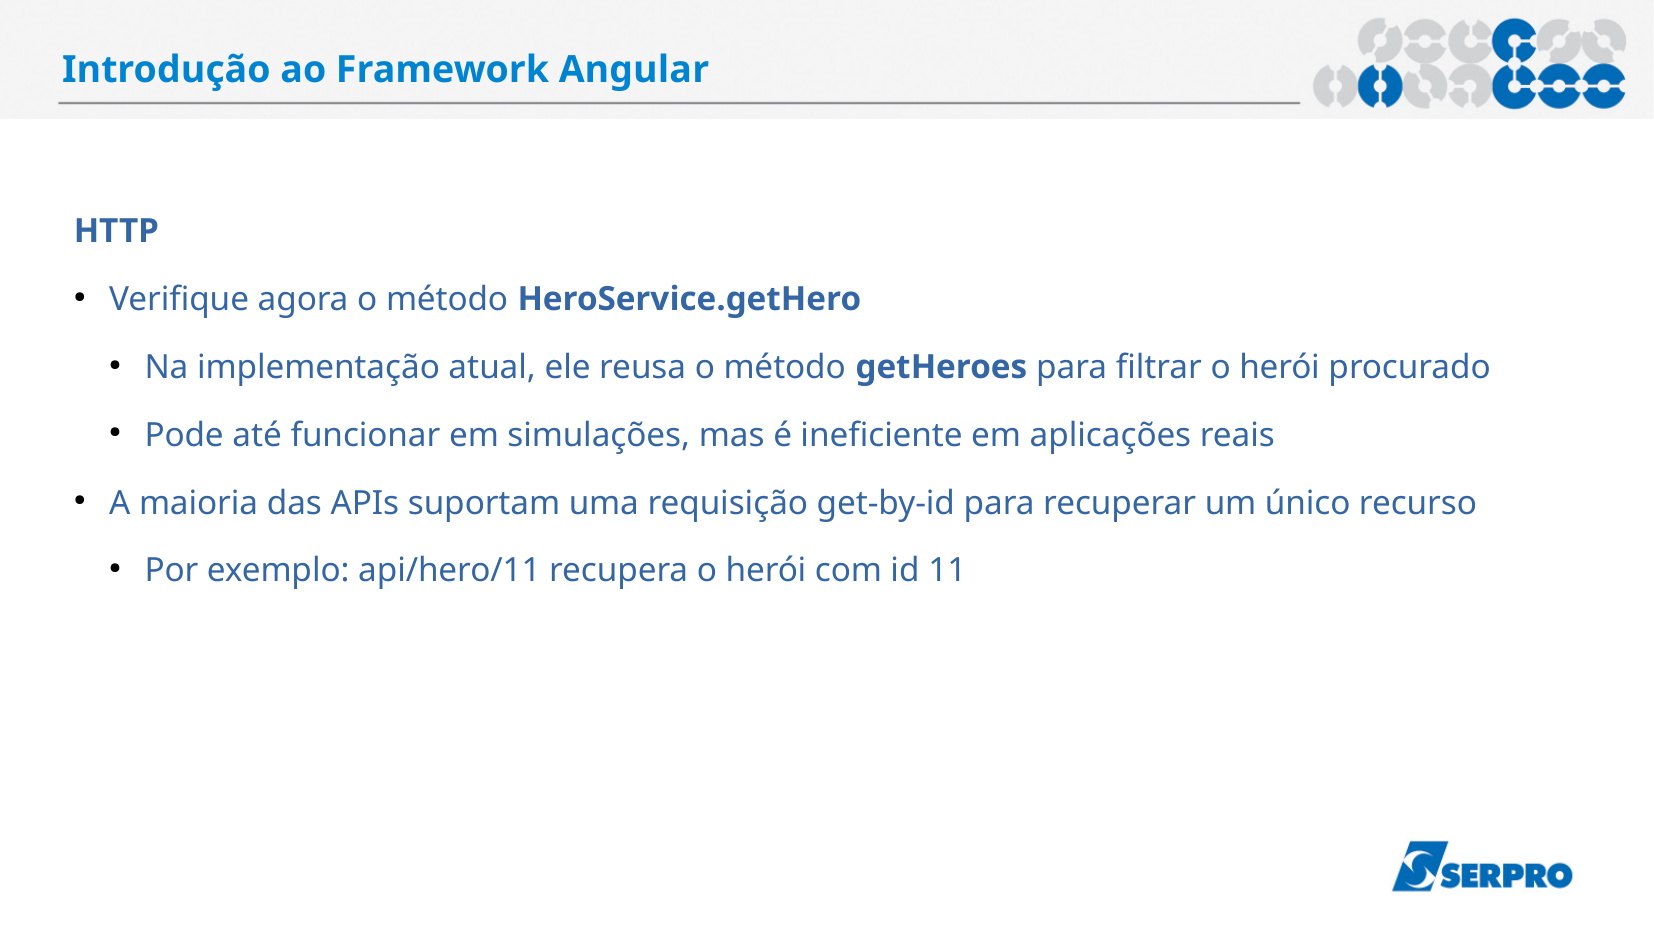

Introdução ao Framework Angular
HTTP
Verifique agora o método HeroService.getHero
Na implementação atual, ele reusa o método getHeroes para filtrar o herói procurado
Pode até funcionar em simulações, mas é ineficiente em aplicações reais
A maioria das APIs suportam uma requisição get-by-id para recuperar um único recurso
Por exemplo: api/hero/11 recupera o herói com id 11